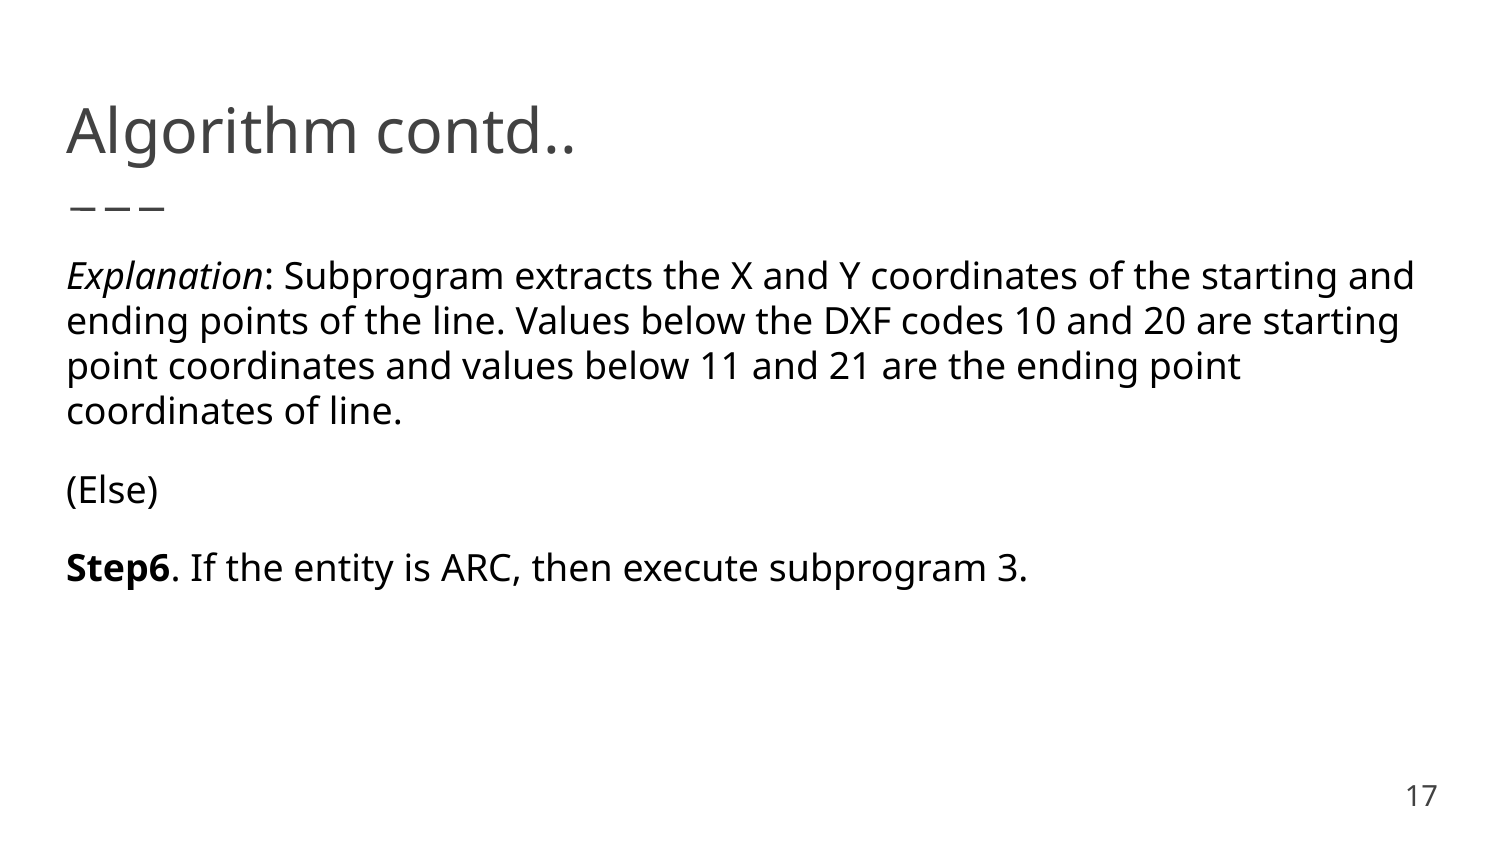

# Algorithm contd..
Explanation: Subprogram extracts the X and Y coordinates of the starting and ending points of the line. Values below the DXF codes 10 and 20 are starting point coordinates and values below 11 and 21 are the ending point coordinates of line.
(Else)
Step6. If the entity is ARC, then execute subprogram 3.